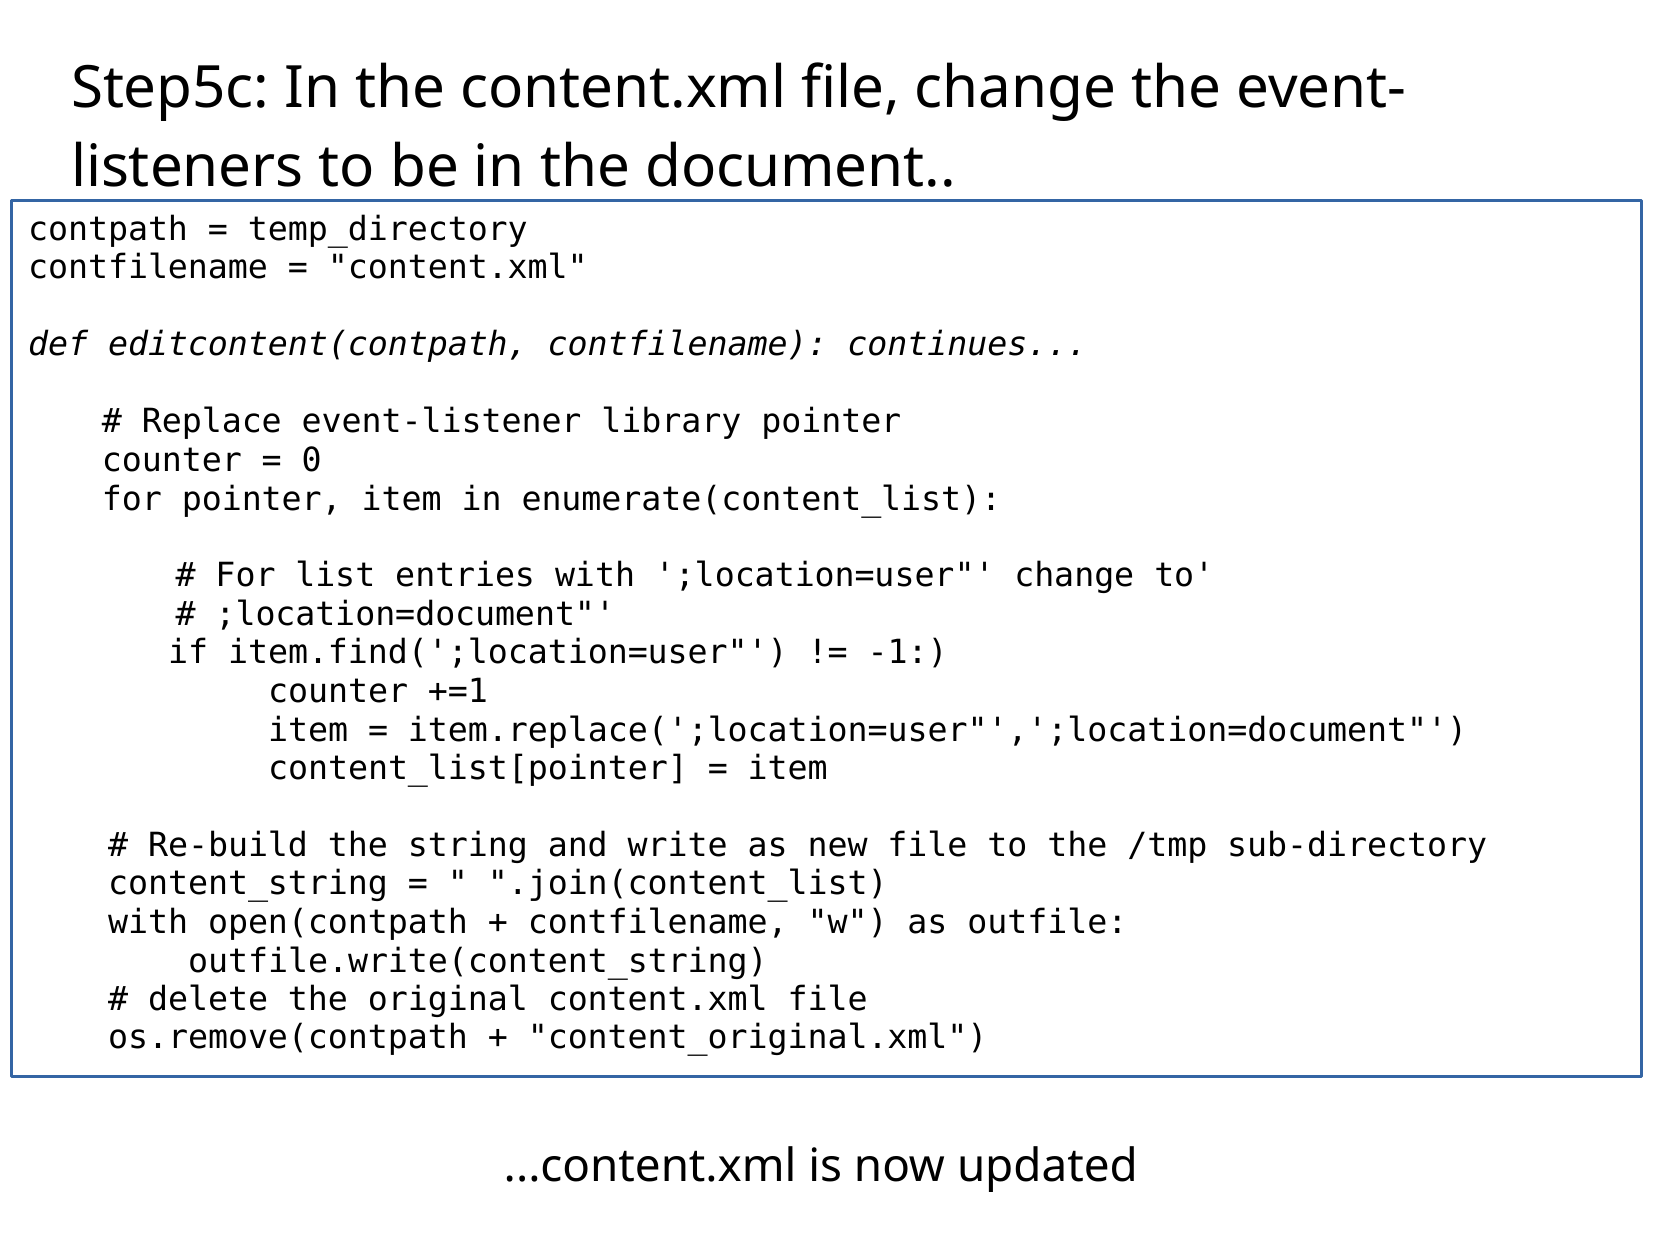

# Step5c: In the content.xml file, change the event-listeners to be in the document..
contpath = temp_directory
contfilename = "content.xml"
def editcontent(contpath, contfilename): continues...
	# Replace event-listener library pointer
	counter = 0
	for pointer, item in enumerate(content_list):
		# For list entries with ';location=user"' change to'
		# ;location=document"'
 if item.find(';location=user"') != -1:)
 counter +=1
 item = item.replace(';location=user"',';location=document"')
 content_list[pointer] = item
 # Re-build the string and write as new file to the /tmp sub-directory
 content_string = " ".join(content_list)
 with open(contpath + contfilename, "w") as outfile:
 outfile.write(content_string)
 # delete the original content.xml file
 os.remove(contpath + "content_original.xml")
...content.xml is now updated